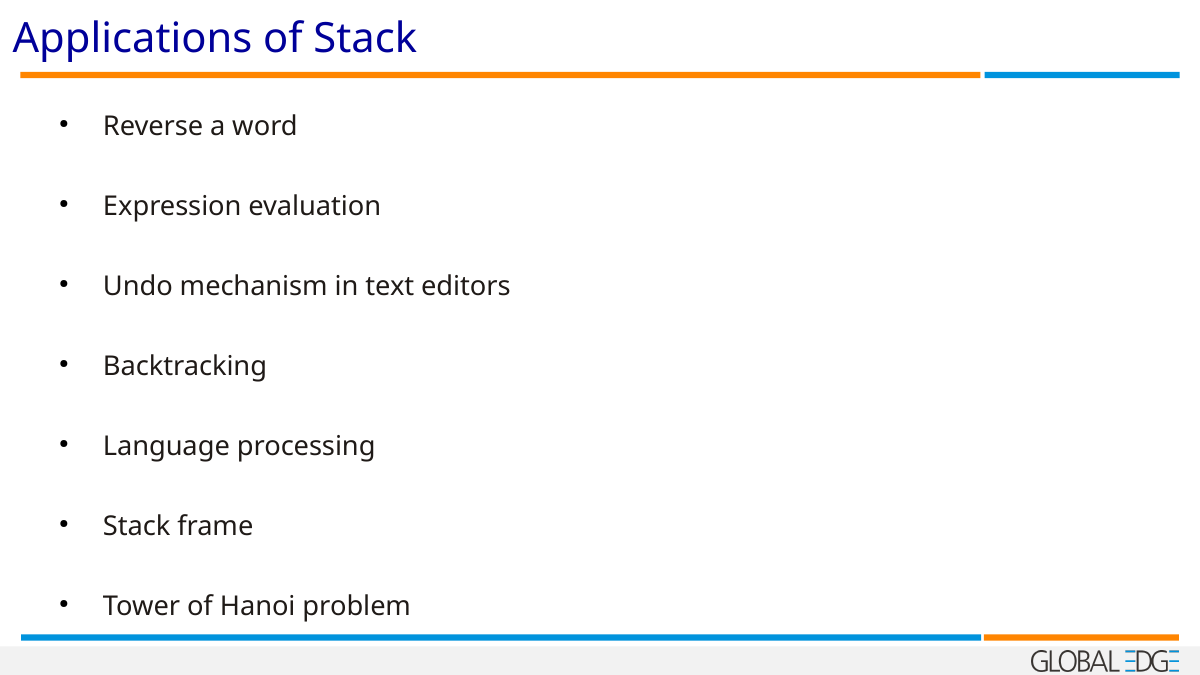

# Applications of Stack
Reverse a word
Expression evaluation
Undo mechanism in text editors
Backtracking
Language processing
Stack frame
Tower of Hanoi problem